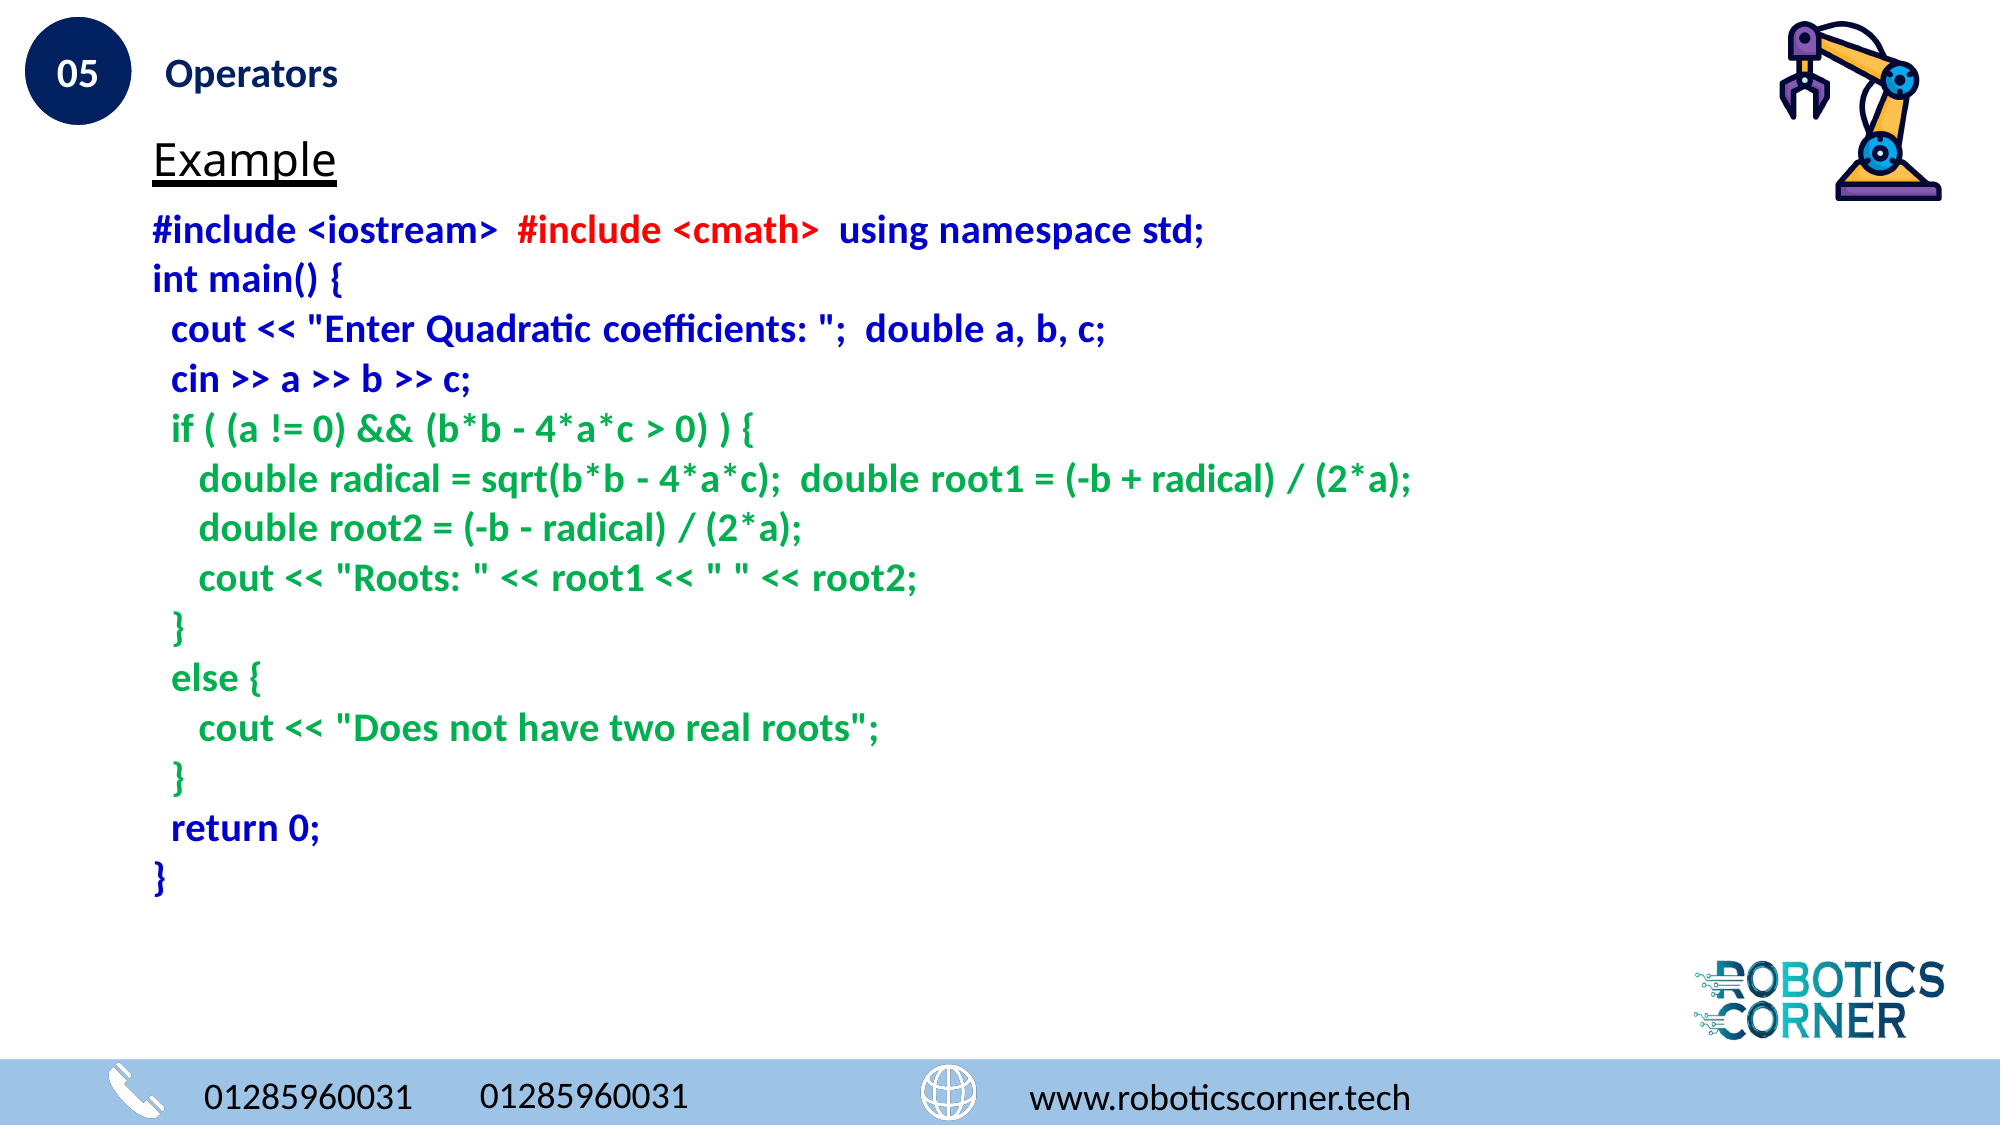

05
Operators
# Example
#include <iostream> #include <cmath> using namespace std; int main() {
cout << "Enter Quadratic coefficients: "; double a, b, c;
cin >> a >> b >> c;
if ( (a != 0) && (b*b - 4*a*c > 0) ) {
double radical = sqrt(b*b - 4*a*c); double root1 = (-b + radical) / (2*a); double root2 = (-b - radical) / (2*a);
cout << "Roots: " << root1 << " " << root2;
}
else {
cout << "Does not have two real roots";
}
return 0;
}
01285960031
01285960031
www.roboticscorner.tech